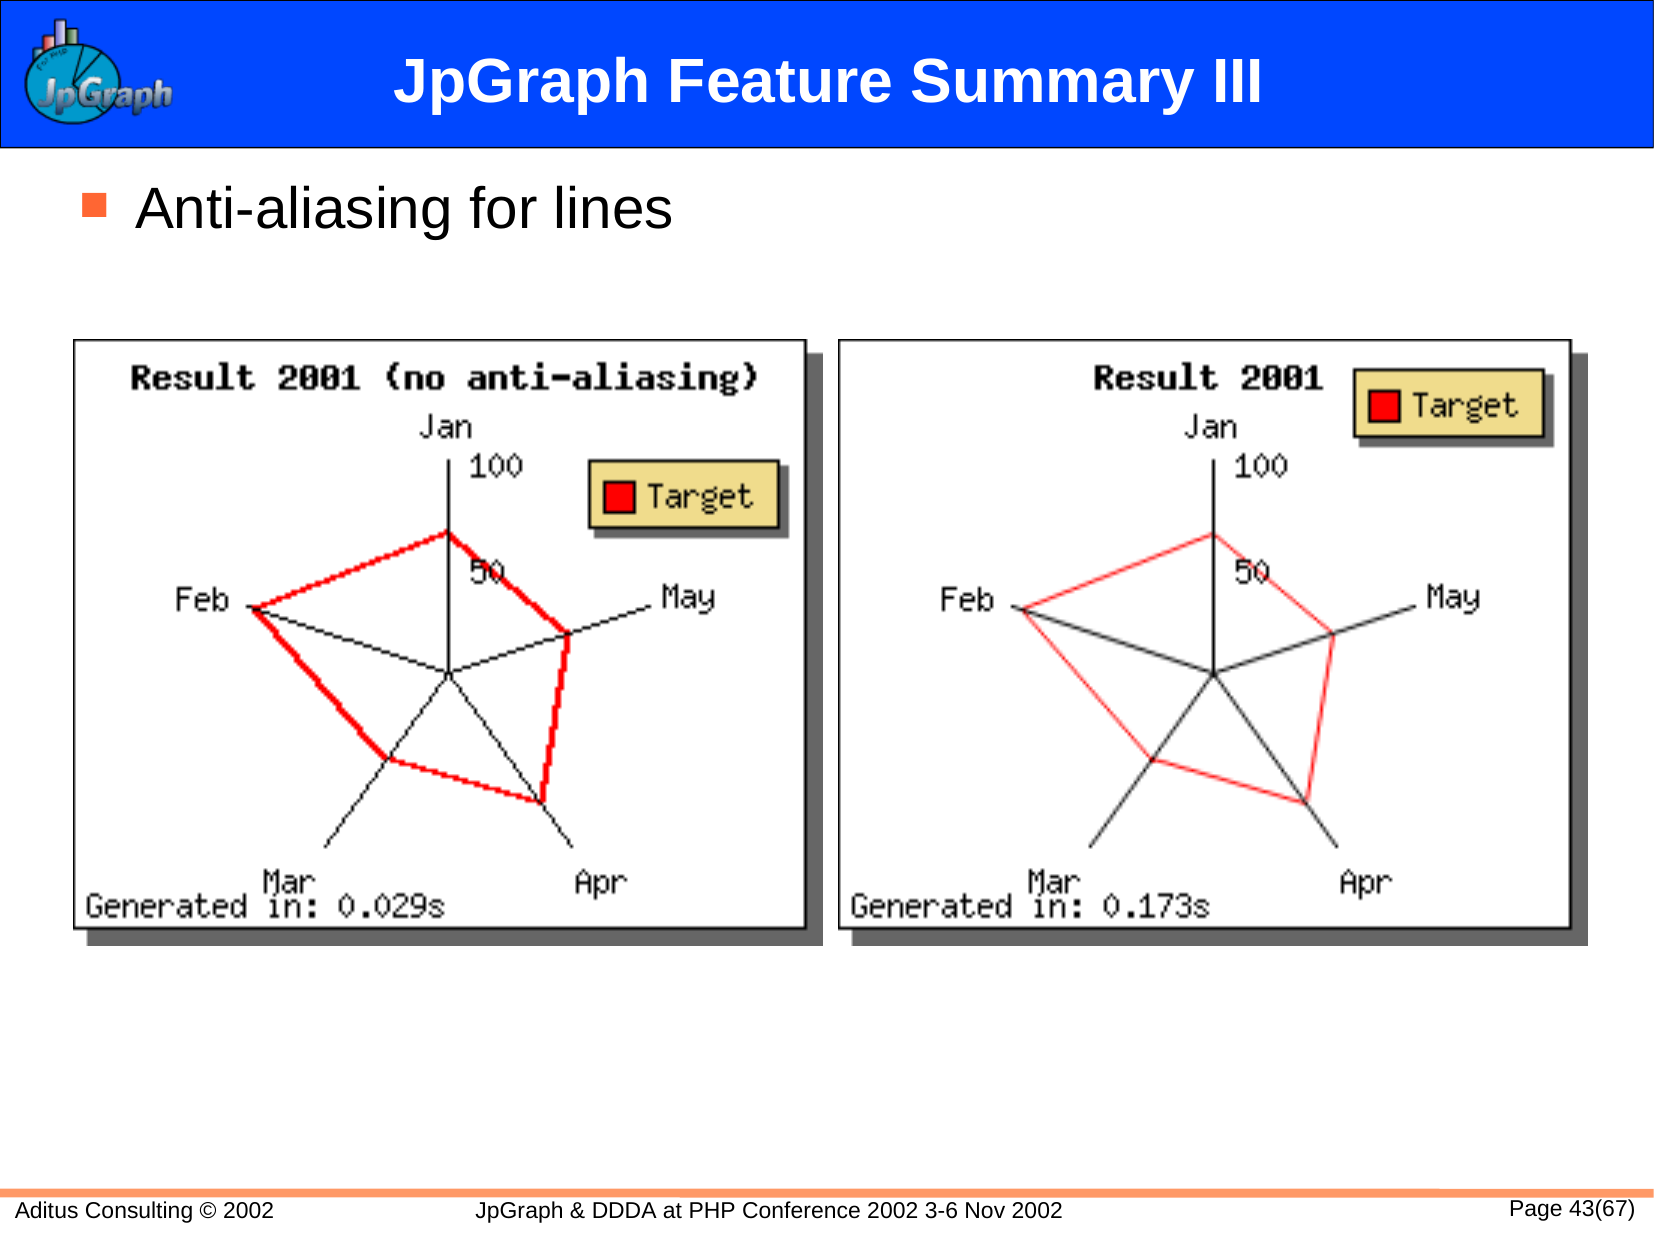

# JpGraph Feature Summary III
Anti-aliasing for lines